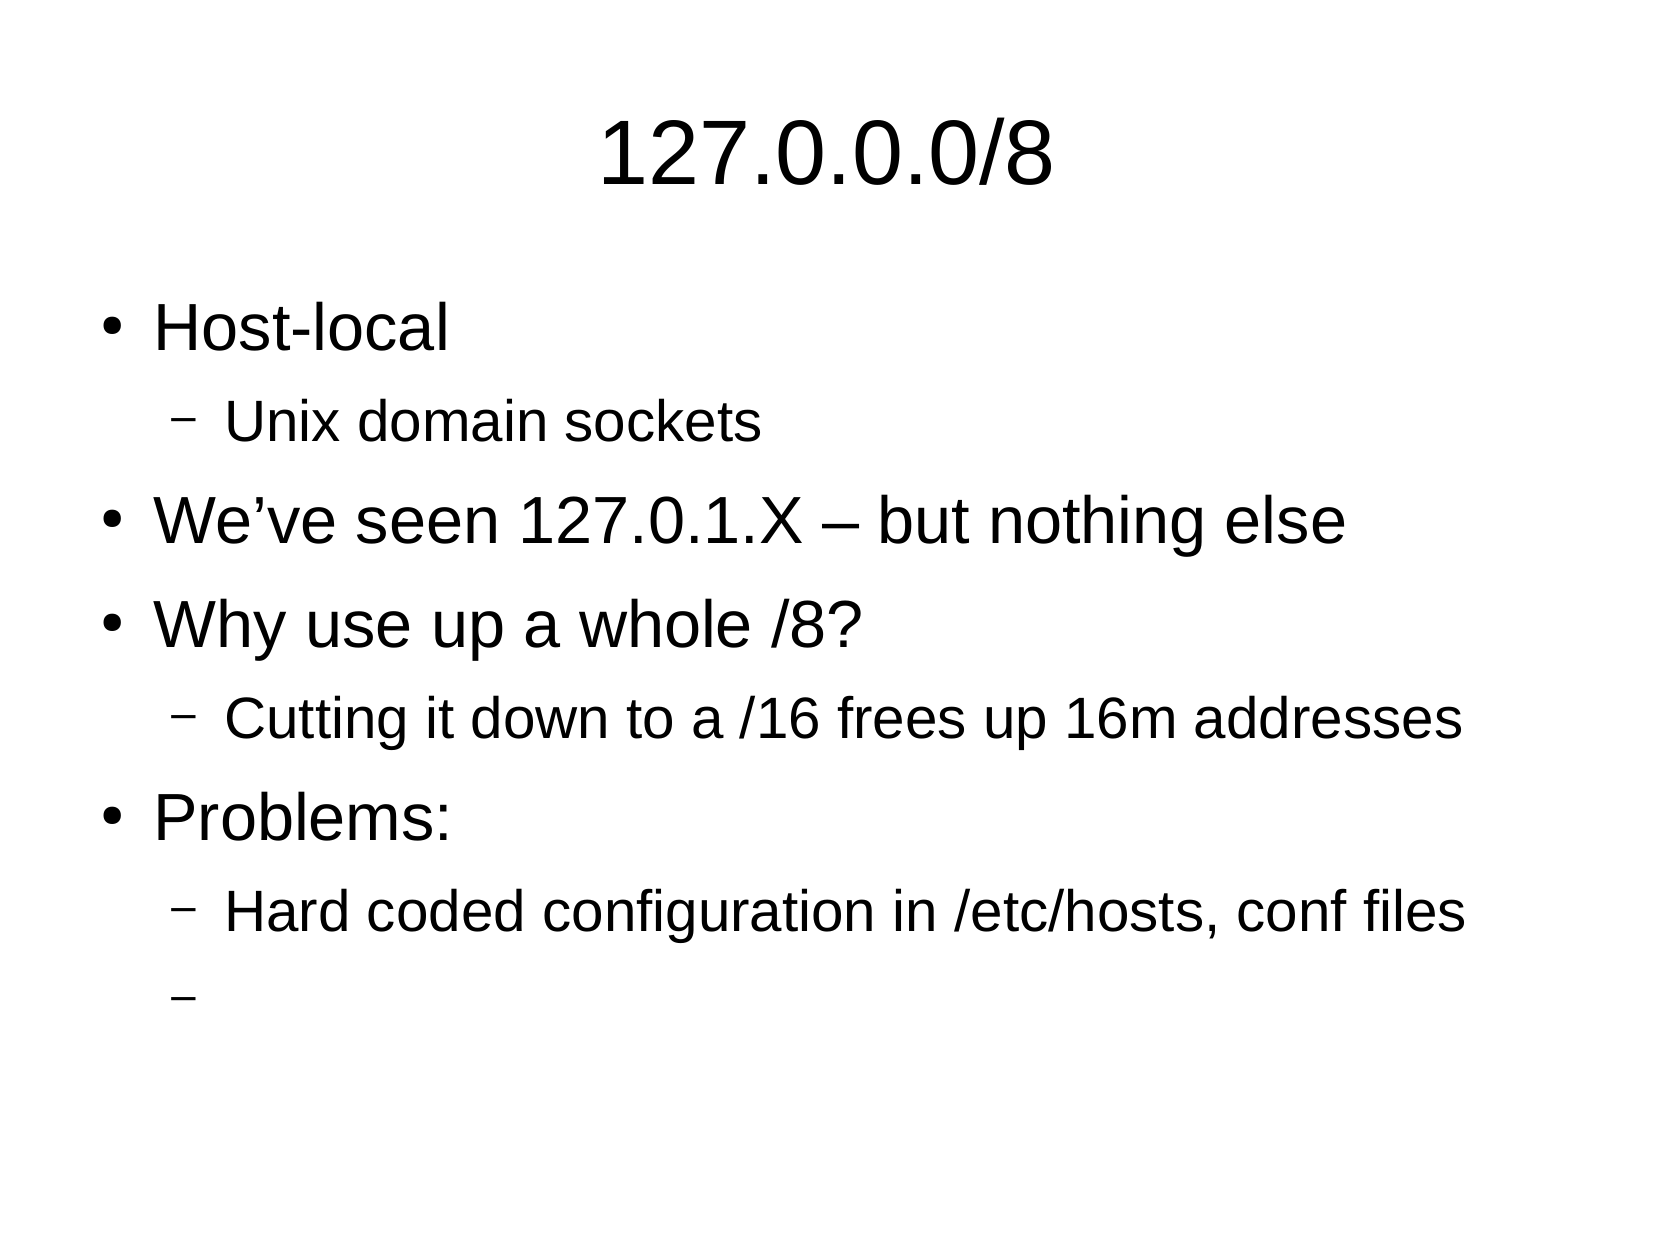

# 127.0.0.0/8
Host-local
Unix domain sockets
We’ve seen 127.0.1.X – but nothing else
Why use up a whole /8?
Cutting it down to a /16 frees up 16m addresses
Problems:
Hard coded configuration in /etc/hosts, conf files